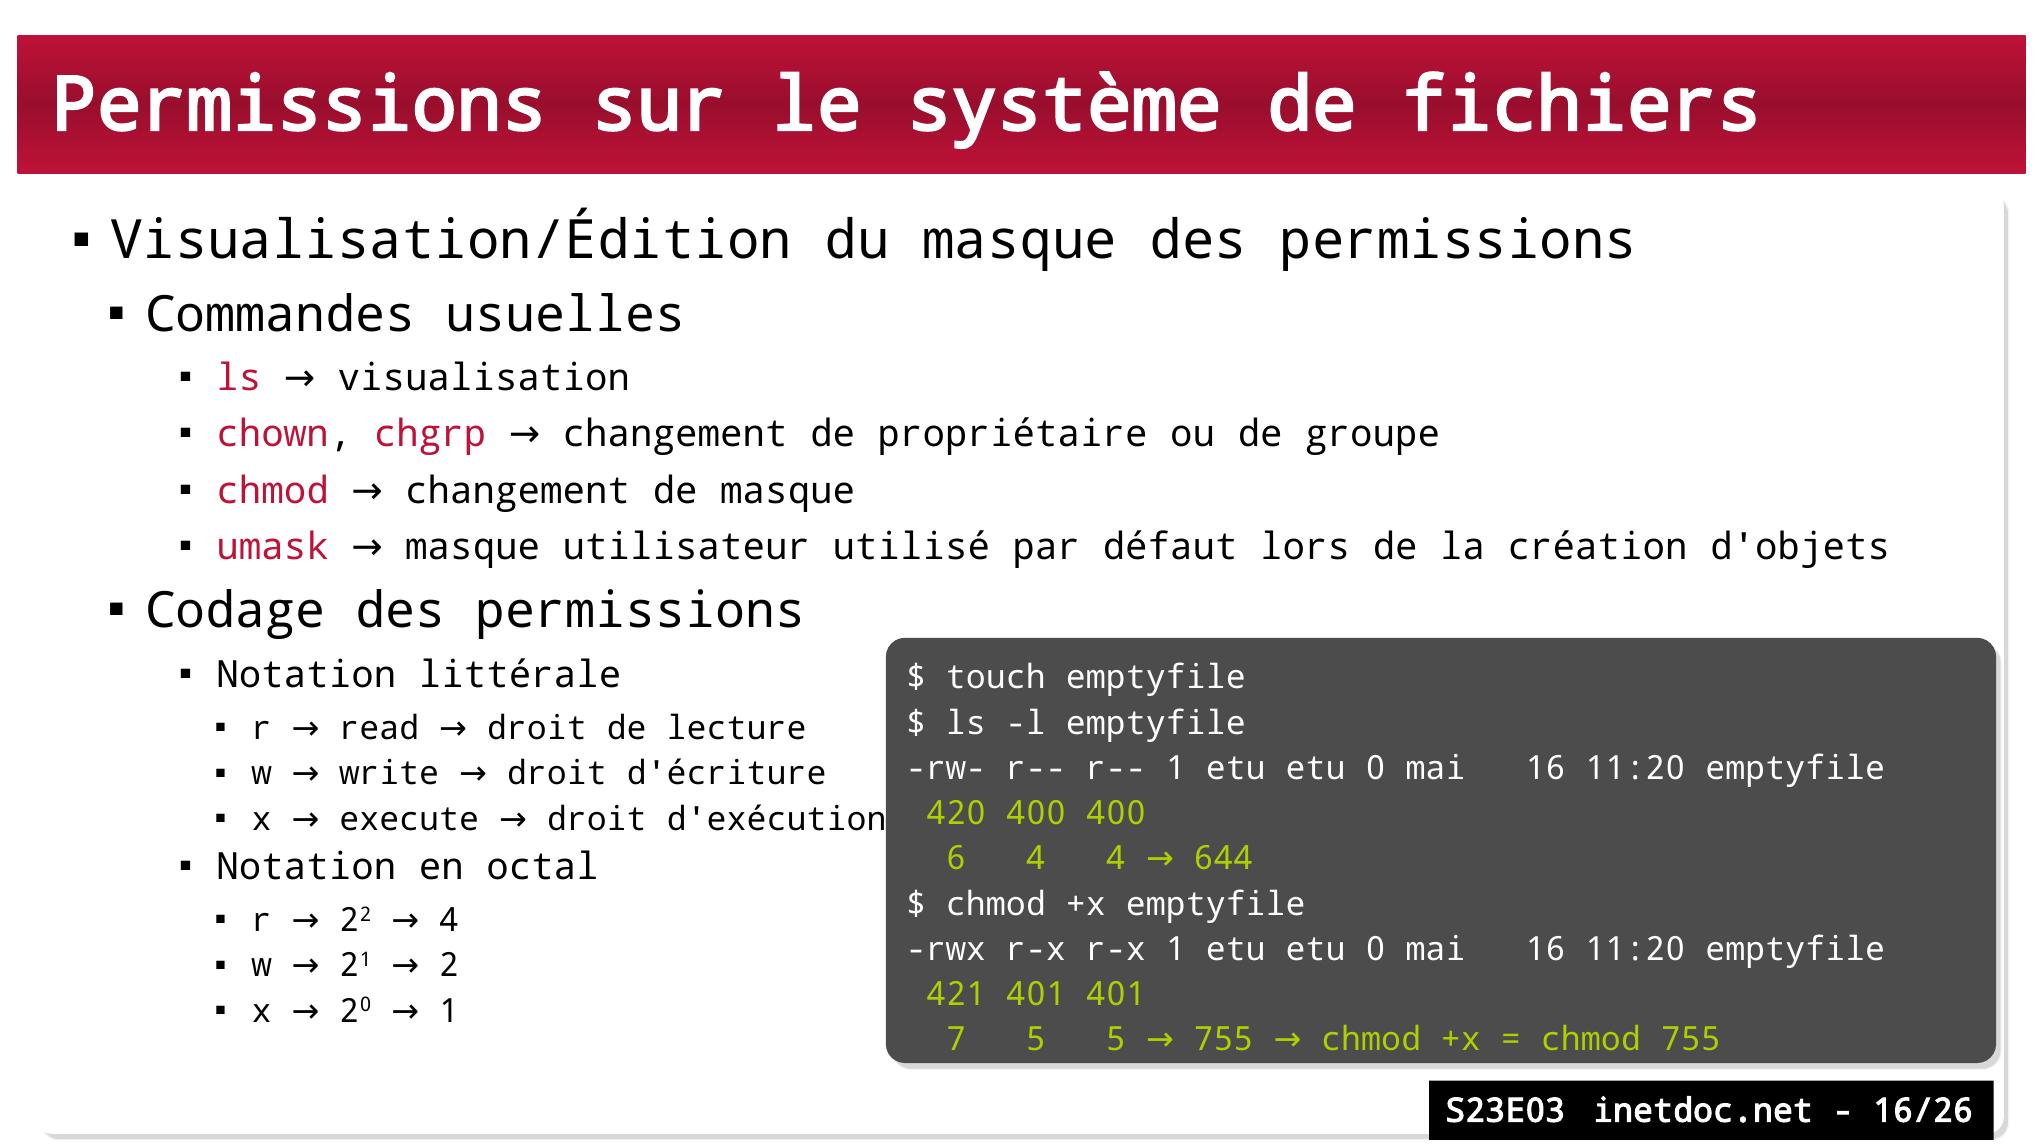

Permissions sur le système de fichiers
Visualisation/Édition du masque des permissions
Commandes usuelles
ls → visualisation
chown, chgrp → changement de propriétaire ou de groupe
chmod → changement de masque
umask → masque utilisateur utilisé par défaut lors de la création d'objets
Codage des permissions
Notation littérale
r → read → droit de lecture
w → write → droit d'écriture
x → execute → droit d'exécution
Notation en octal
r → 22 → 4
w → 21 → 2
x → 20 → 1
$ touch emptyfile
$ ls -l emptyfile
-rw- r-- r-- 1 etu etu 0 mai 16 11:20 emptyfile
 420 400 400
 6 4 4 → 644
$ chmod +x emptyfile
-rwx r-x r-x 1 etu etu 0 mai 16 11:20 emptyfile
 421 401 401
 7 5 5 → 755 → chmod +x = chmod 755
S23E03	inetdoc.net - /26